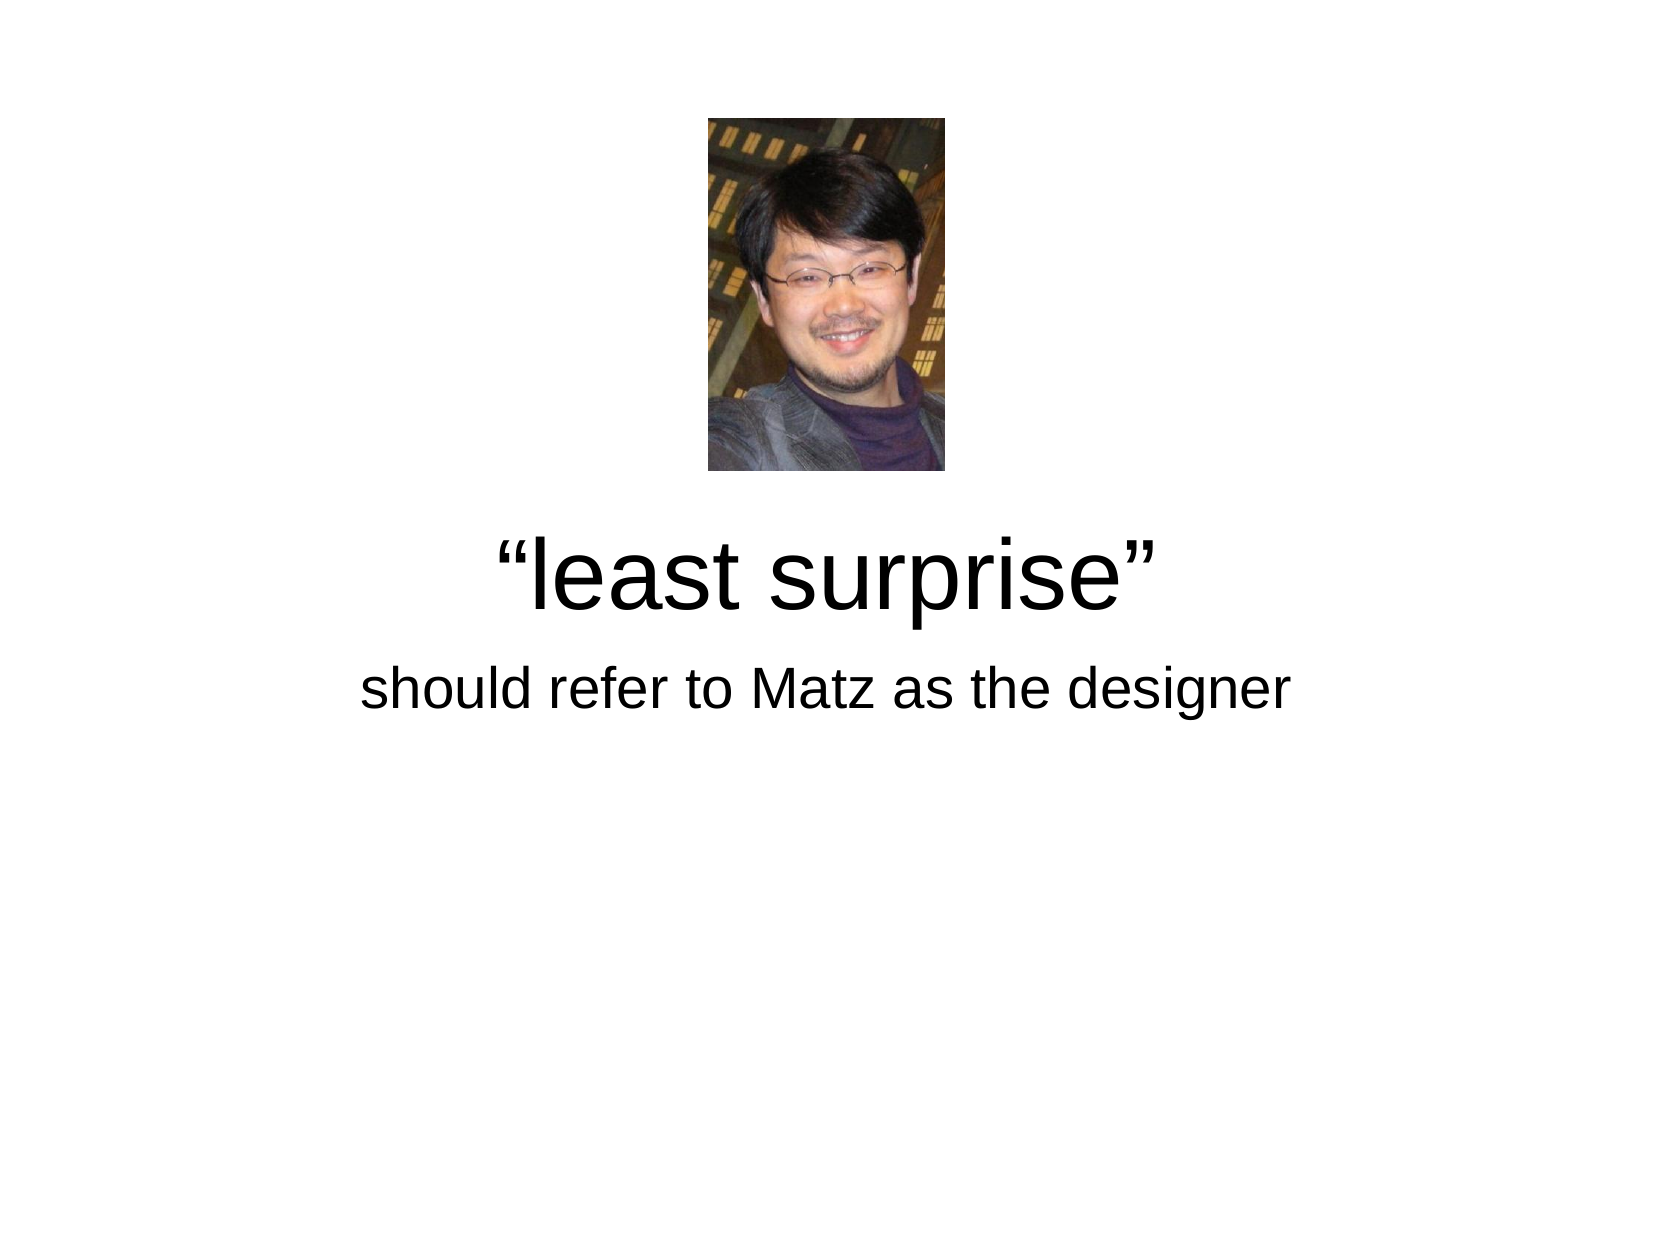

“least surprise”
should refer to Matz as the designer